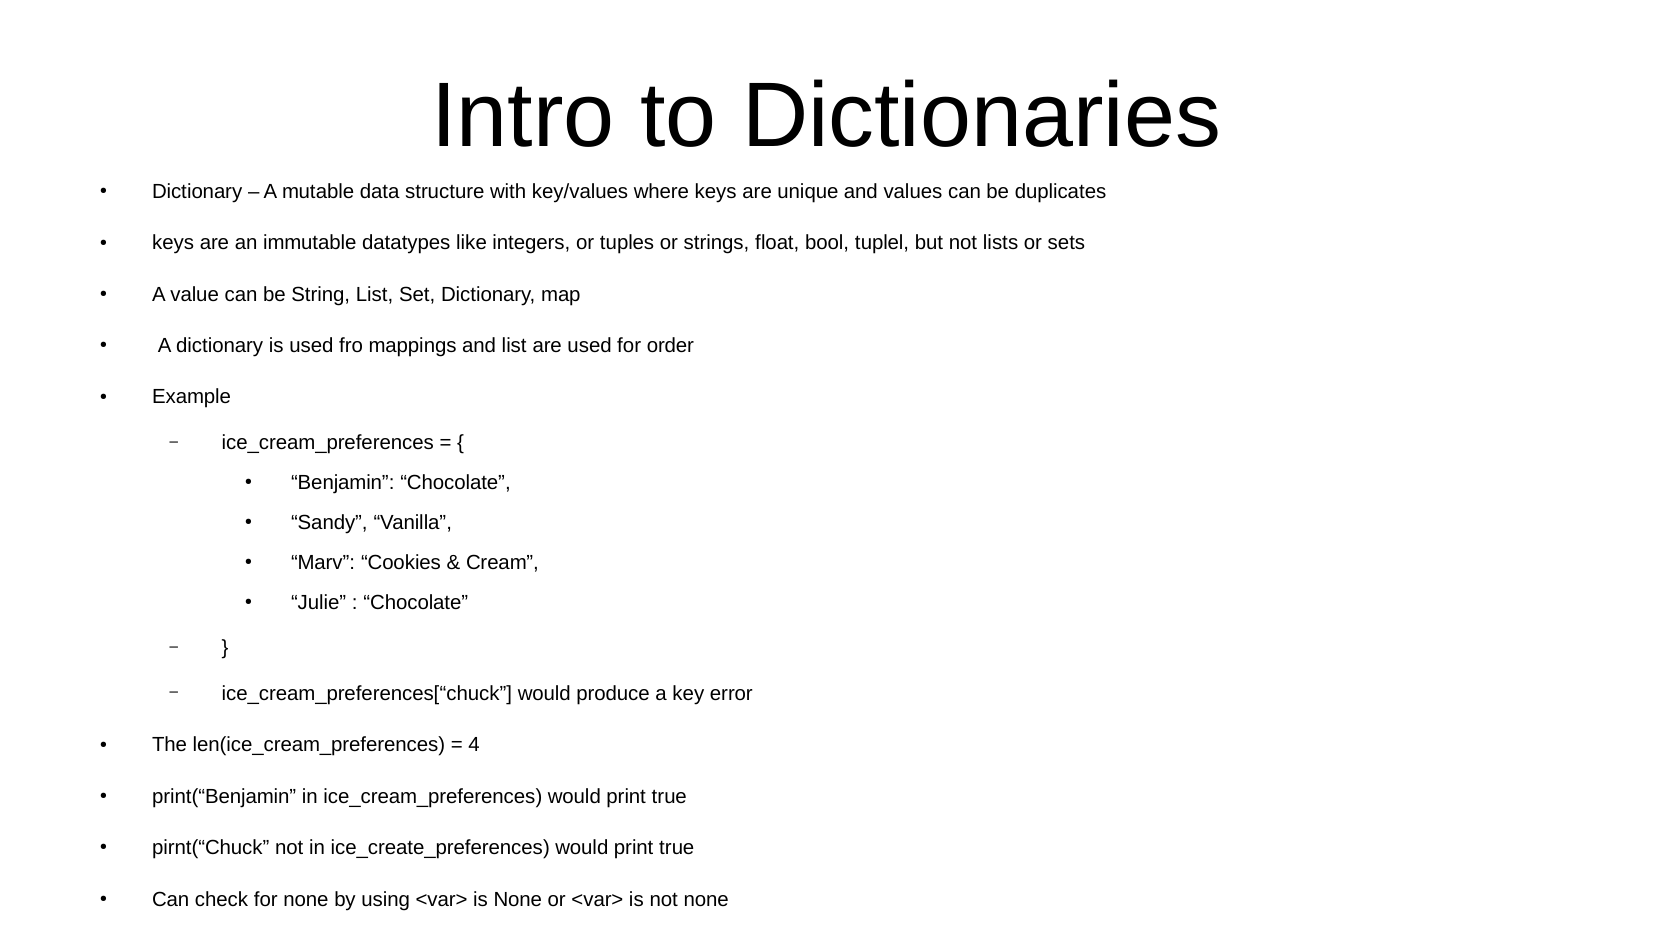

# Intro to Dictionaries
Dictionary – A mutable data structure with key/values where keys are unique and values can be duplicates
keys are an immutable datatypes like integers, or tuples or strings, float, bool, tuplel, but not lists or sets
A value can be String, List, Set, Dictionary, map
 A dictionary is used fro mappings and list are used for order
Example
ice_cream_preferences = {
“Benjamin”: “Chocolate”,
“Sandy”, “Vanilla”,
“Marv”: “Cookies & Cream”,
“Julie” : “Chocolate”
}
ice_cream_preferences[“chuck”] would produce a key error
The len(ice_cream_preferences) = 4
print(“Benjamin” in ice_cream_preferences) would print true
pirnt(“Chuck” not in ice_create_preferences) would print true
Can check for none by using <var> is None or <var> is not none